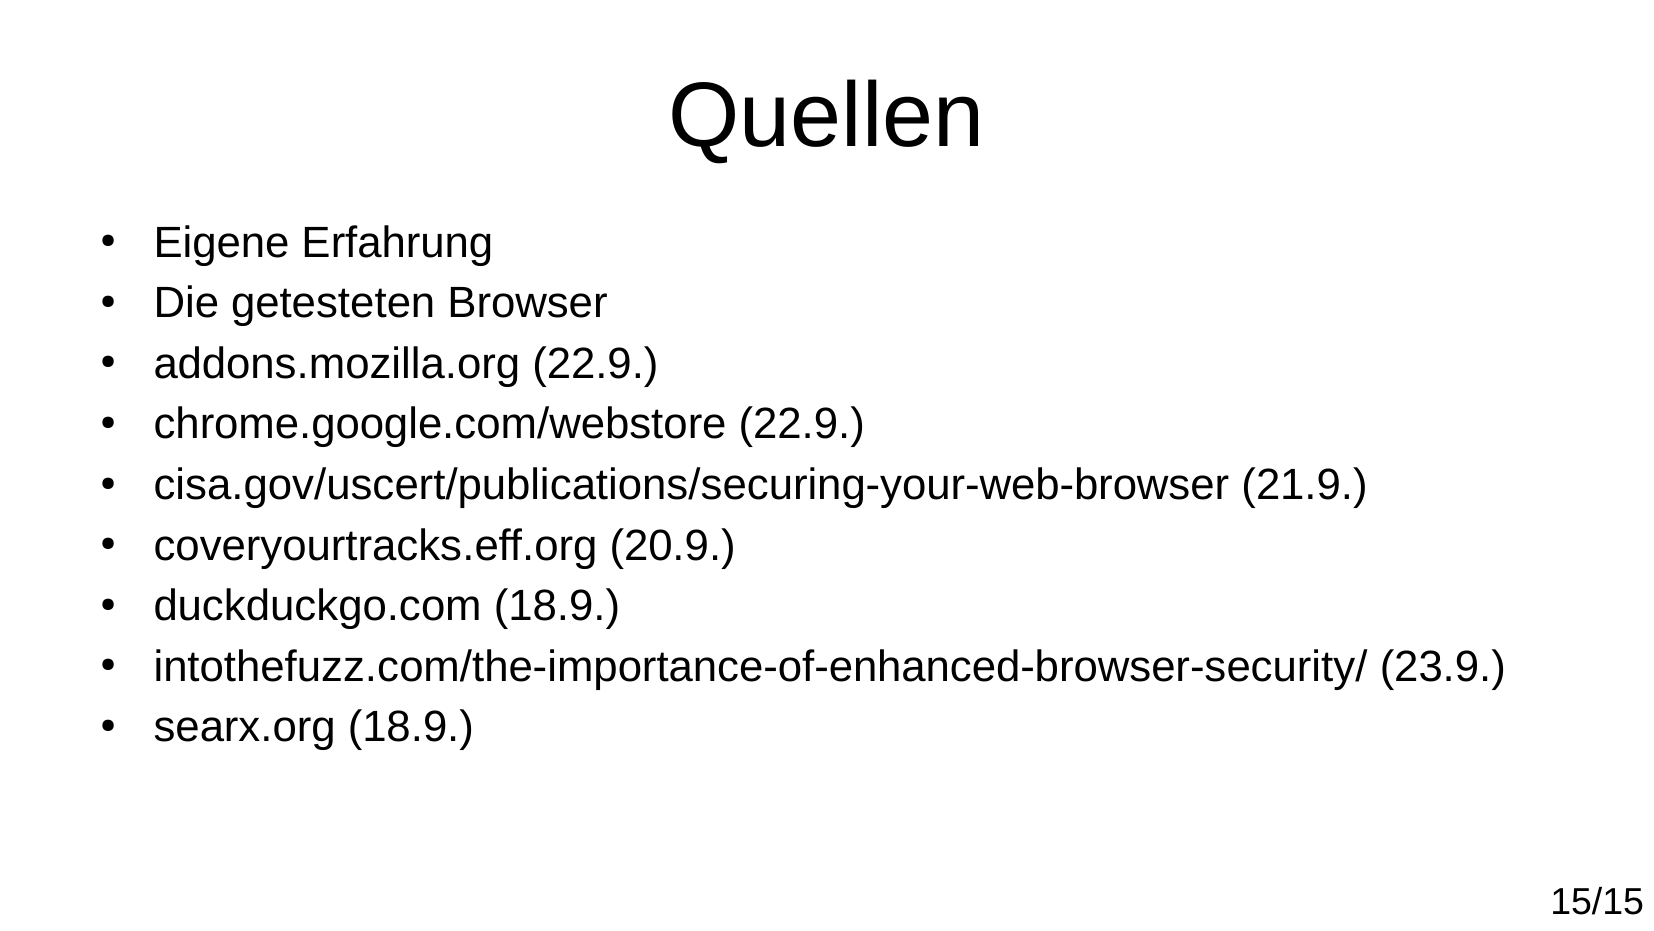

# Quellen
Eigene Erfahrung
Die getesteten Browser
addons.mozilla.org (22.9.)
chrome.google.com/webstore (22.9.)
cisa.gov/uscert/publications/securing-your-web-browser (21.9.)
coveryourtracks.eff.org (20.9.)
duckduckgo.com (18.9.)
intothefuzz.com/the-importance-of-enhanced-browser-security/ (23.9.)
searx.org (18.9.)
15/15